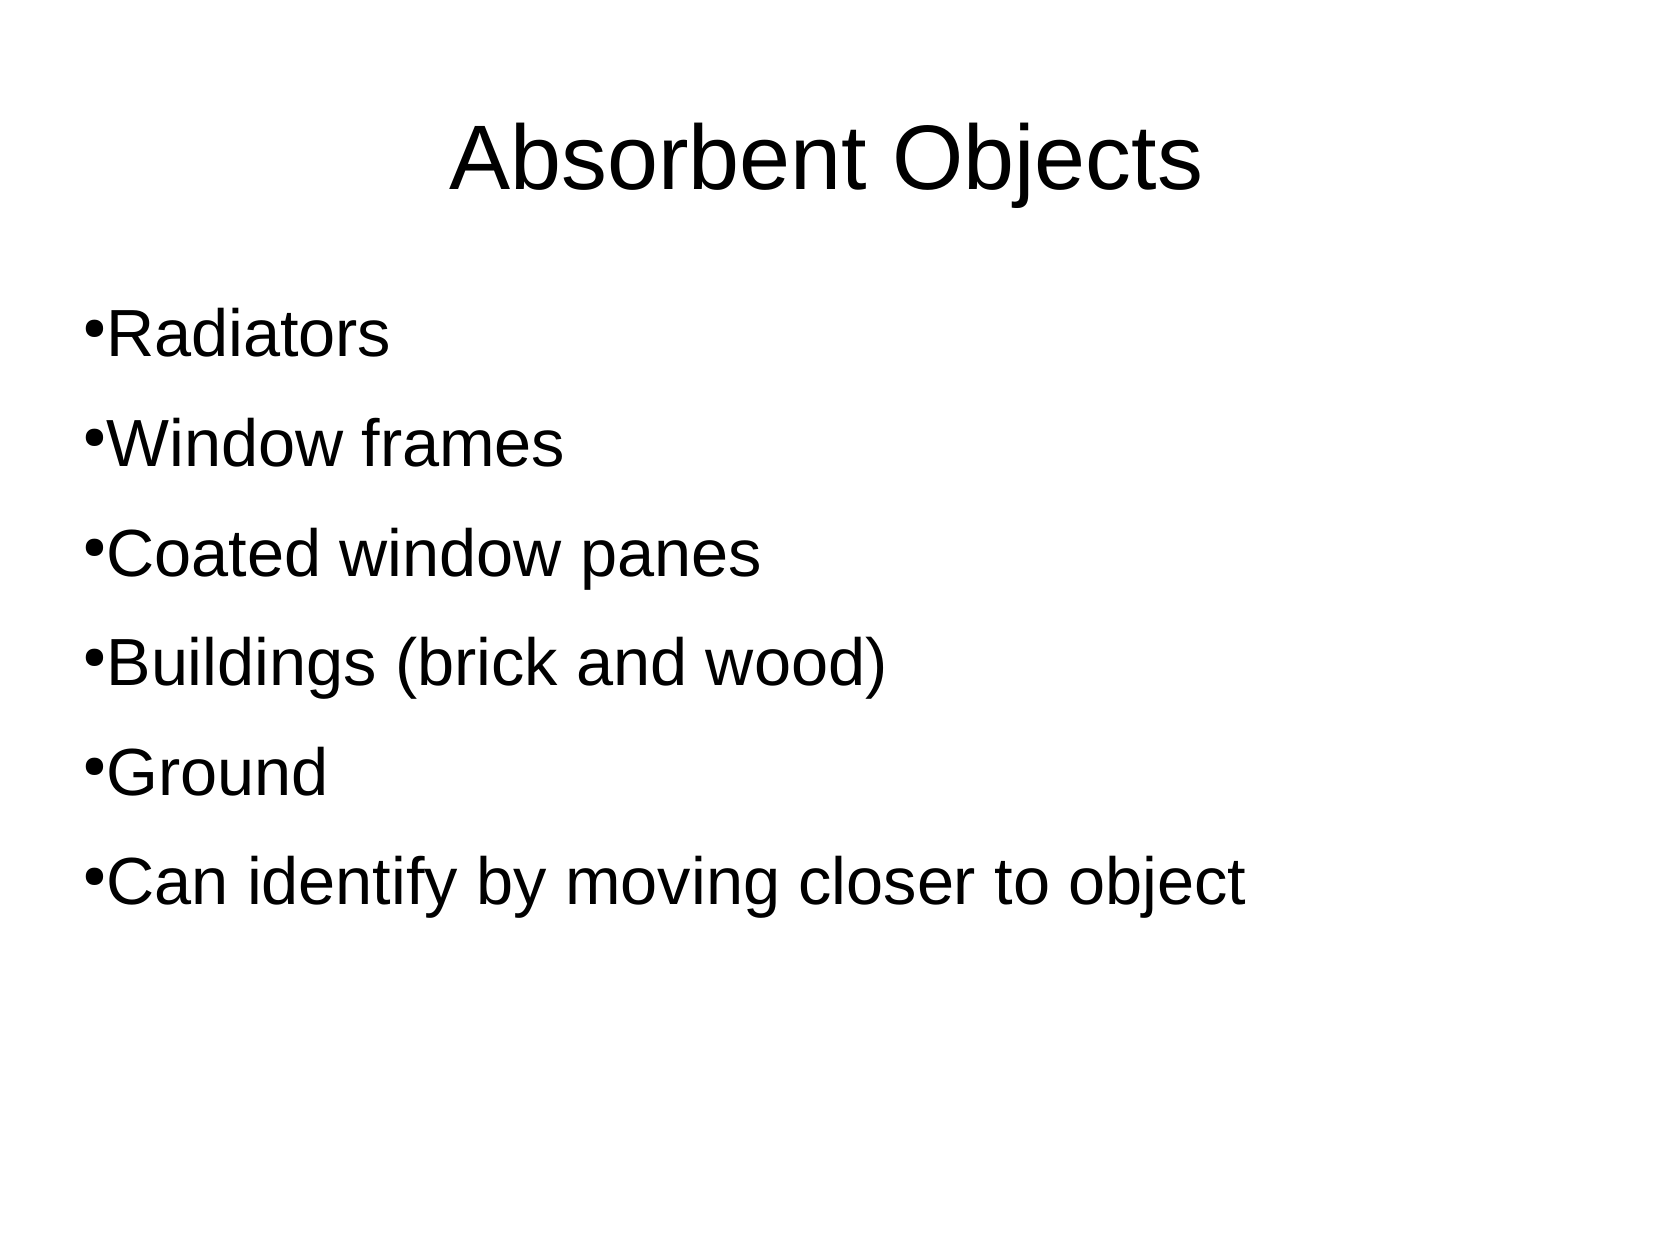

# Absorbent Objects
Radiators
Window frames
Coated window panes
Buildings (brick and wood)
Ground
Can identify by moving closer to object